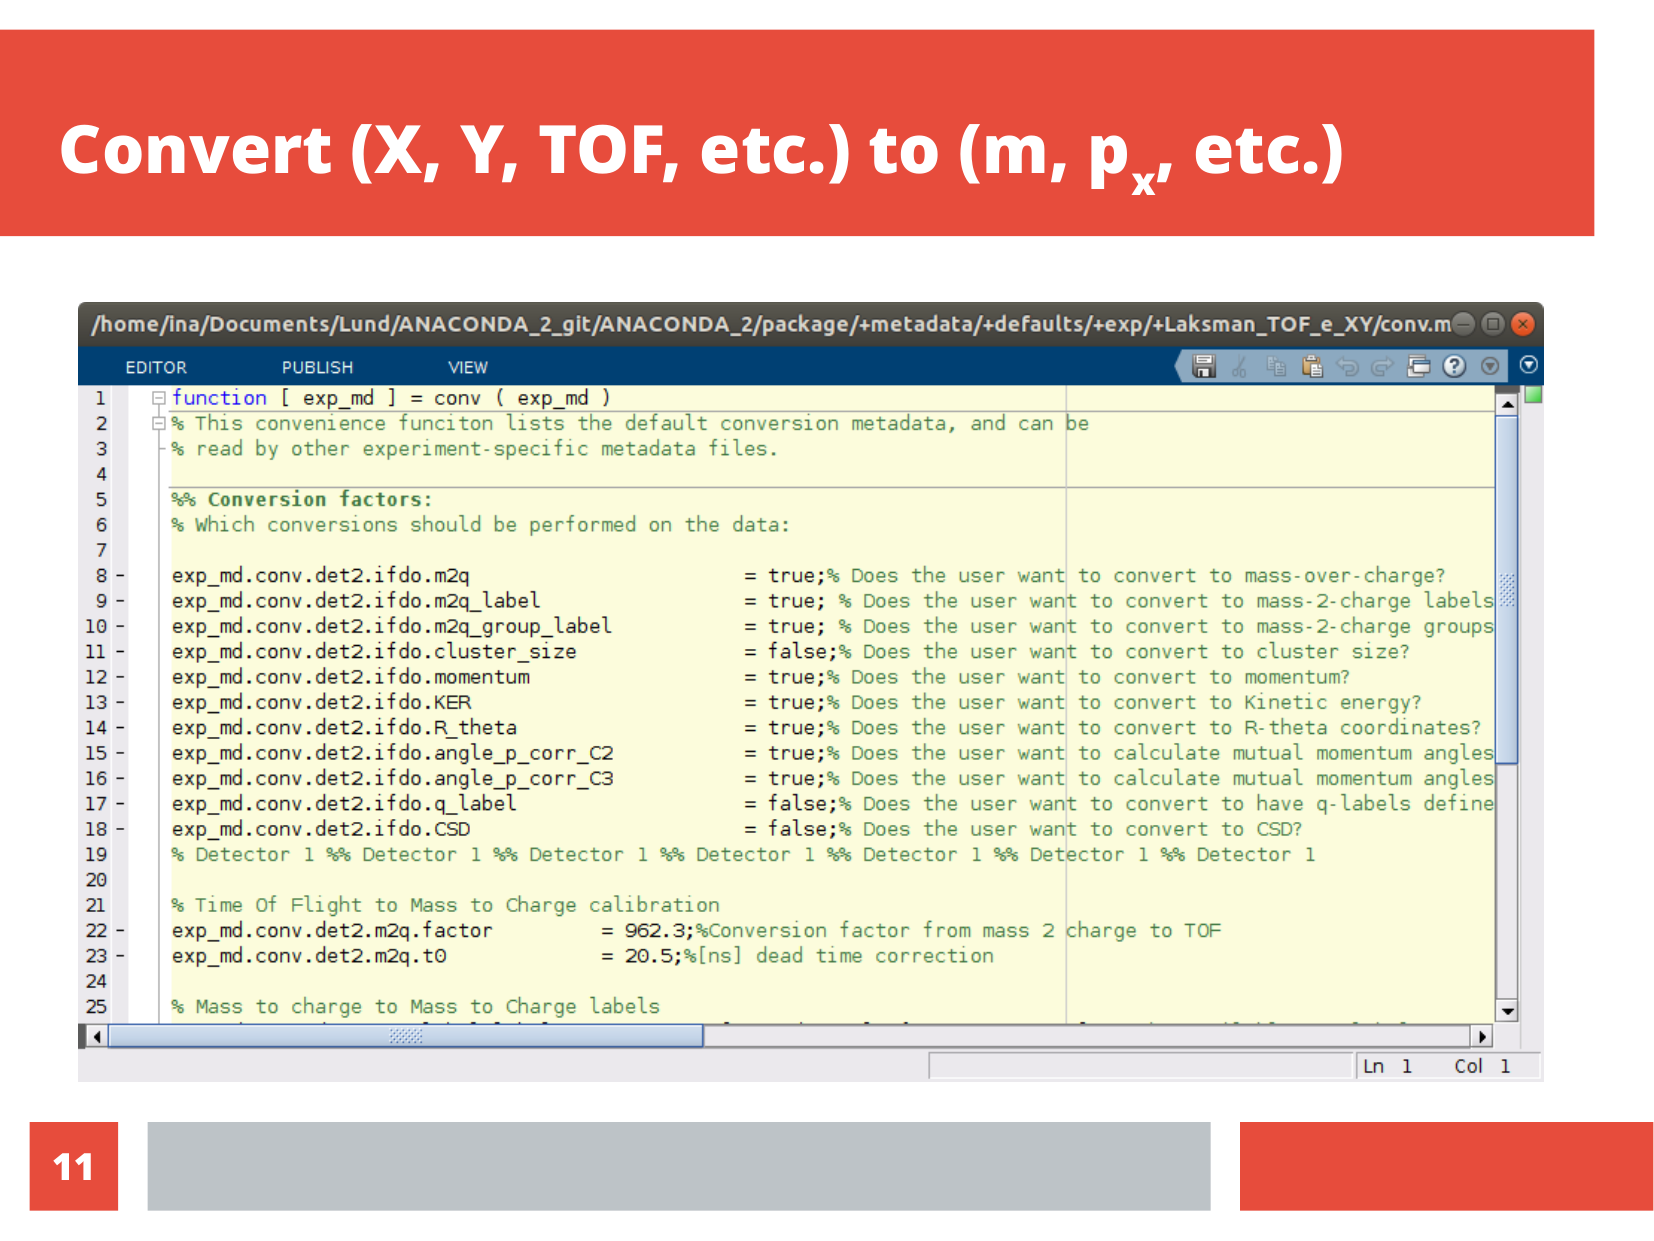

# Convert (X, Y, TOF, etc.) to (m, px, etc.)
11